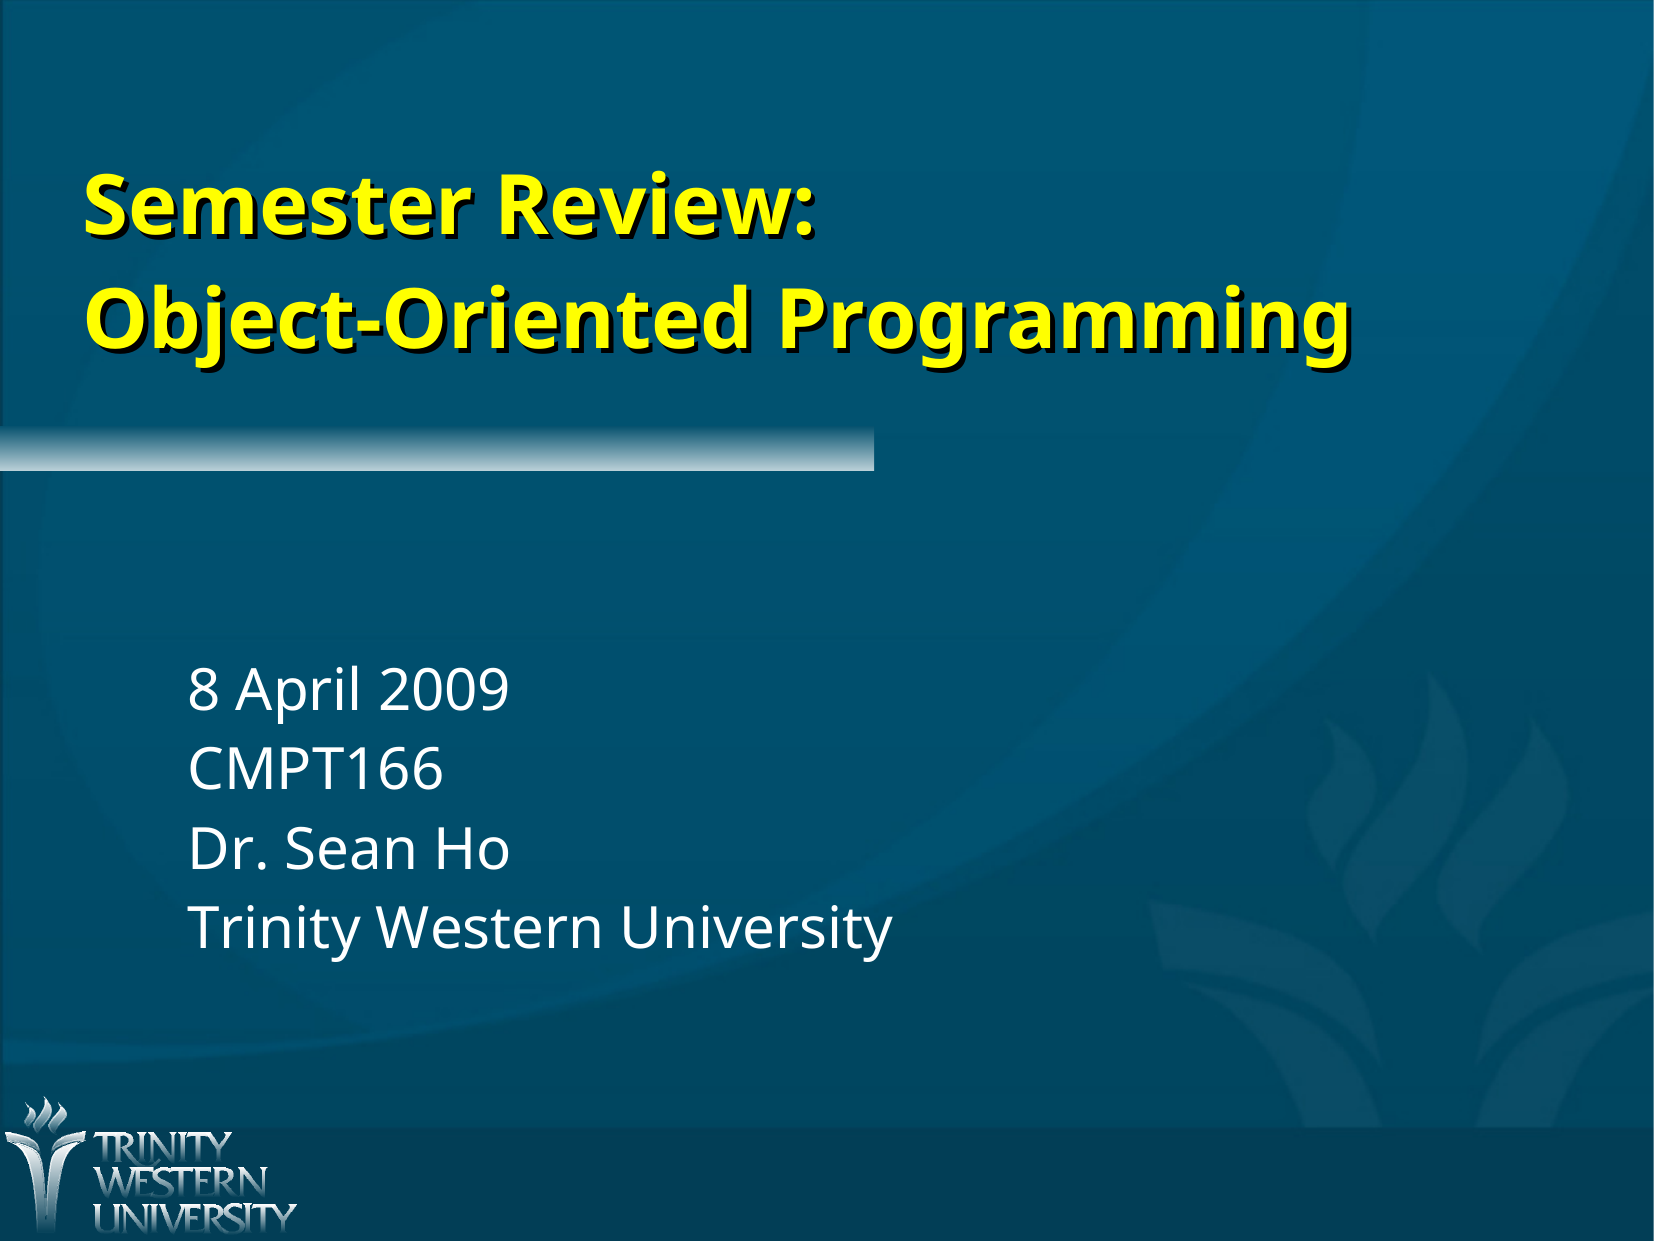

# Semester Review: Object-Oriented Programming
8 April 2009
CMPT166
Dr. Sean Ho
Trinity Western University